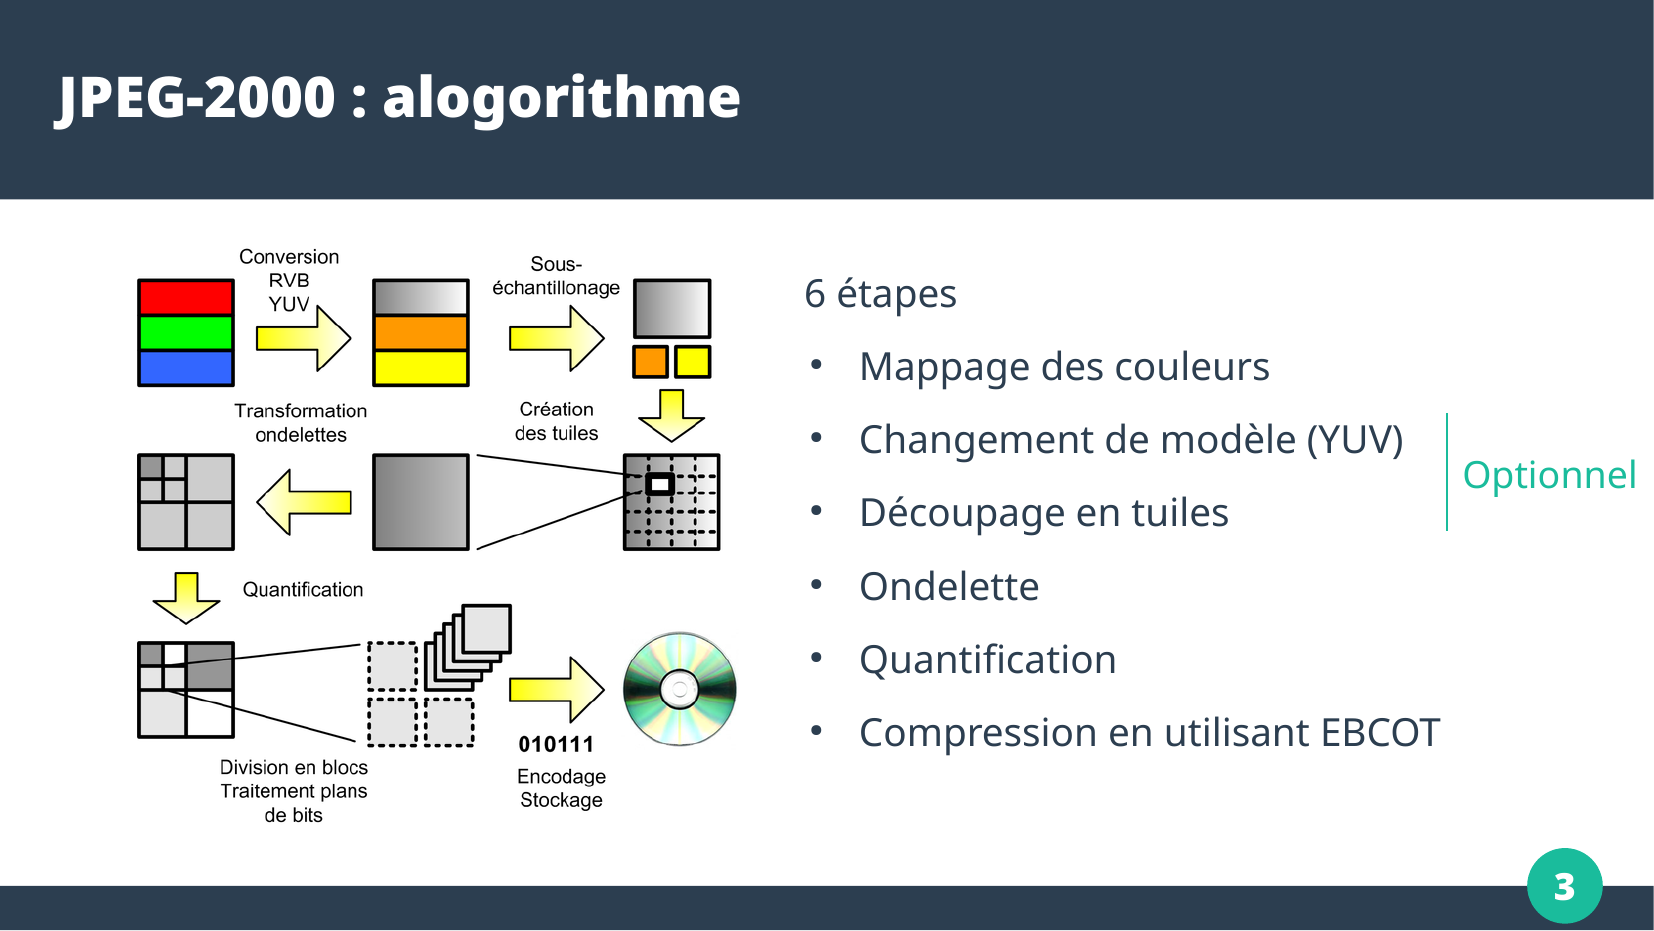

# JPEG-2000 : alogorithme
6 étapes
Mappage des couleurs
Changement de modèle (YUV)
Découpage en tuiles
Ondelette
Quantification
Compression en utilisant EBCOT
Optionnel